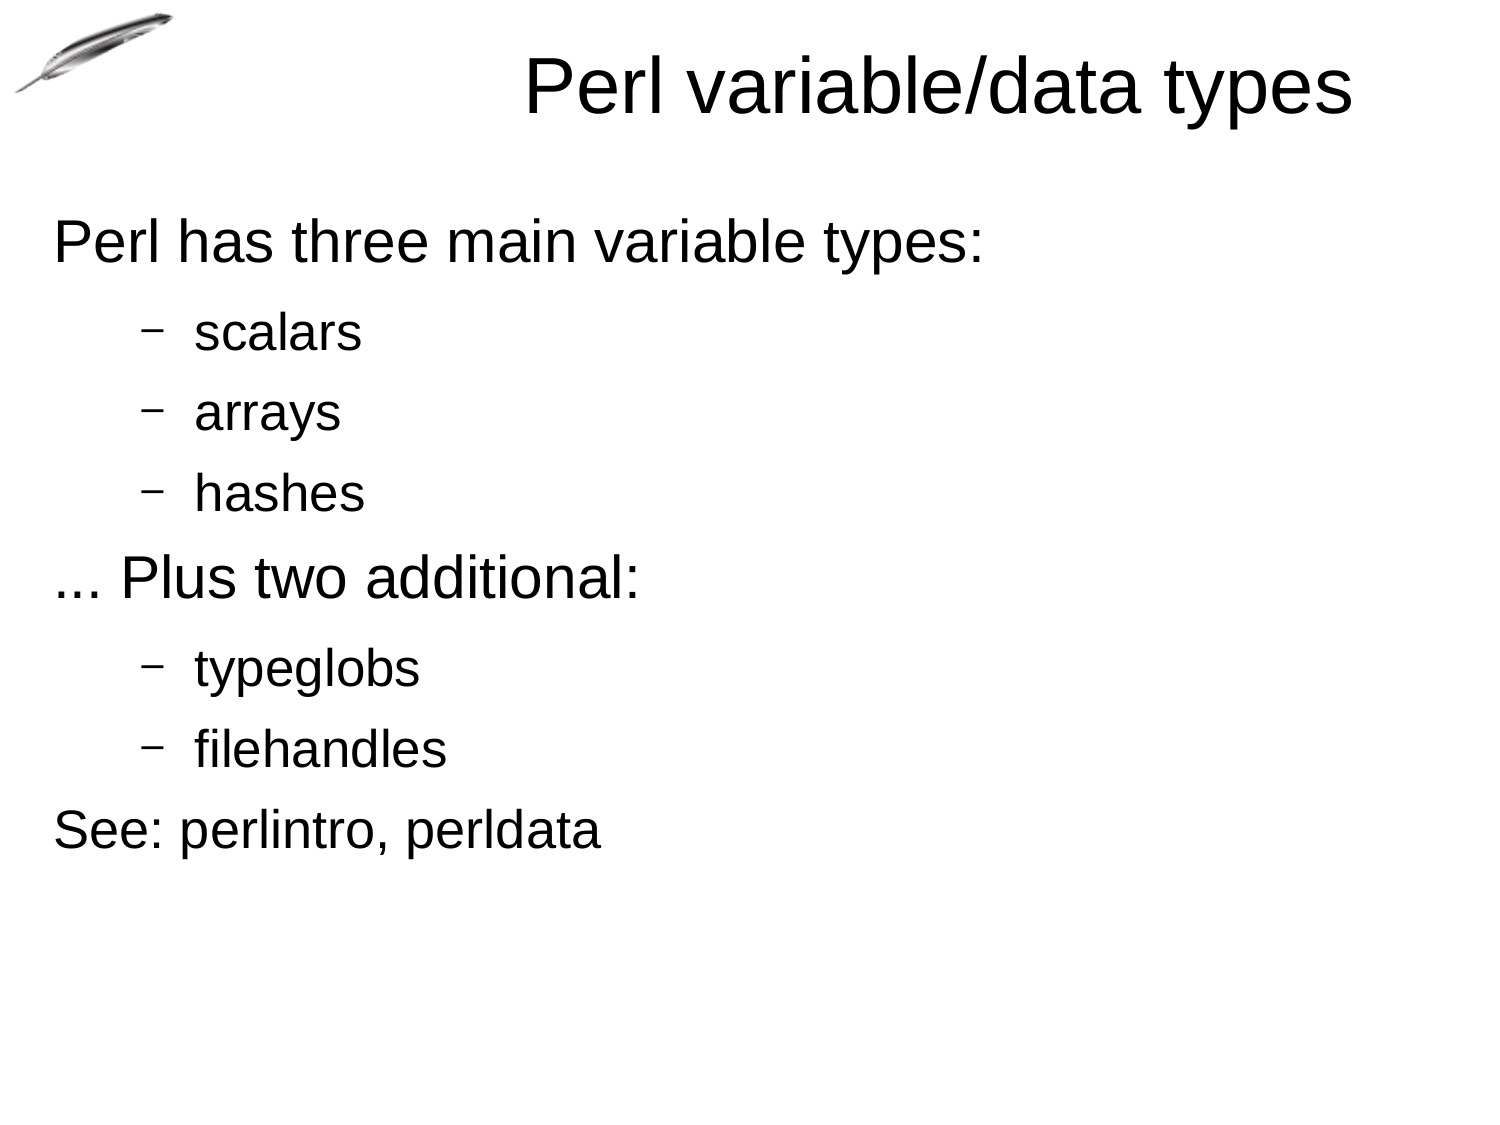

# Perl variable/data types
Perl has three main variable types:
scalars
arrays
hashes
... Plus two additional:
typeglobs
filehandles
See: perlintro, perldata